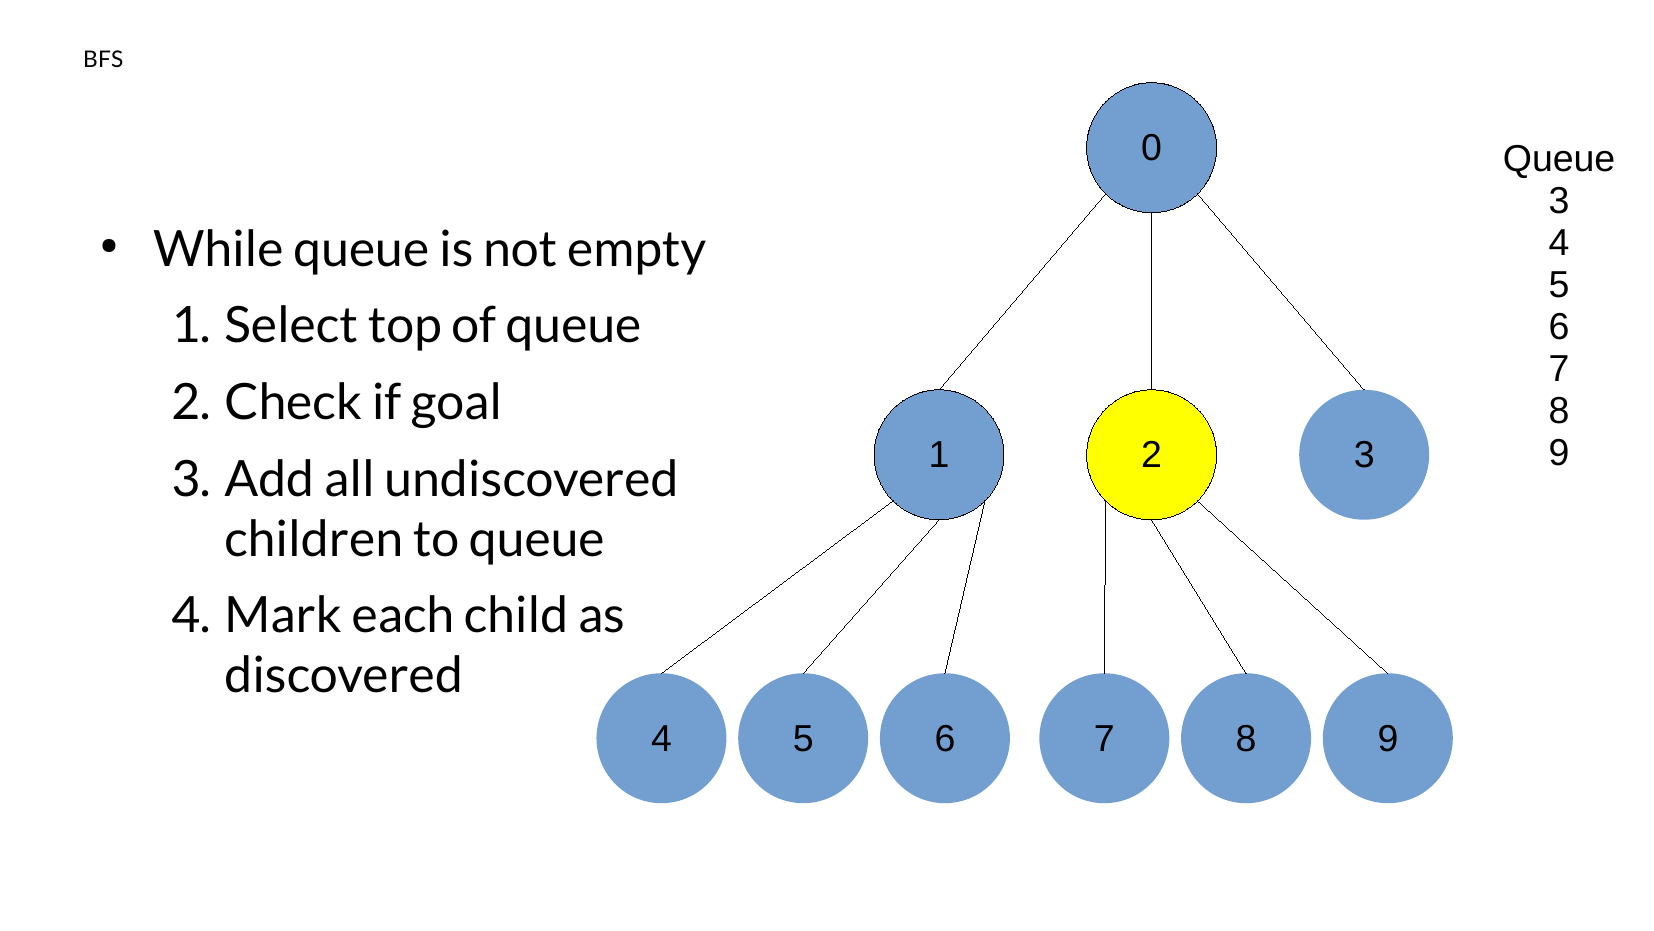

# BFS
0
Queue
3
4
5
6
7
8
9
While queue is not empty
Select top of queue
Check if goal
Add all undiscovered children to queue
Mark each child as discovered
1
2
3
4
5
6
7
8
9